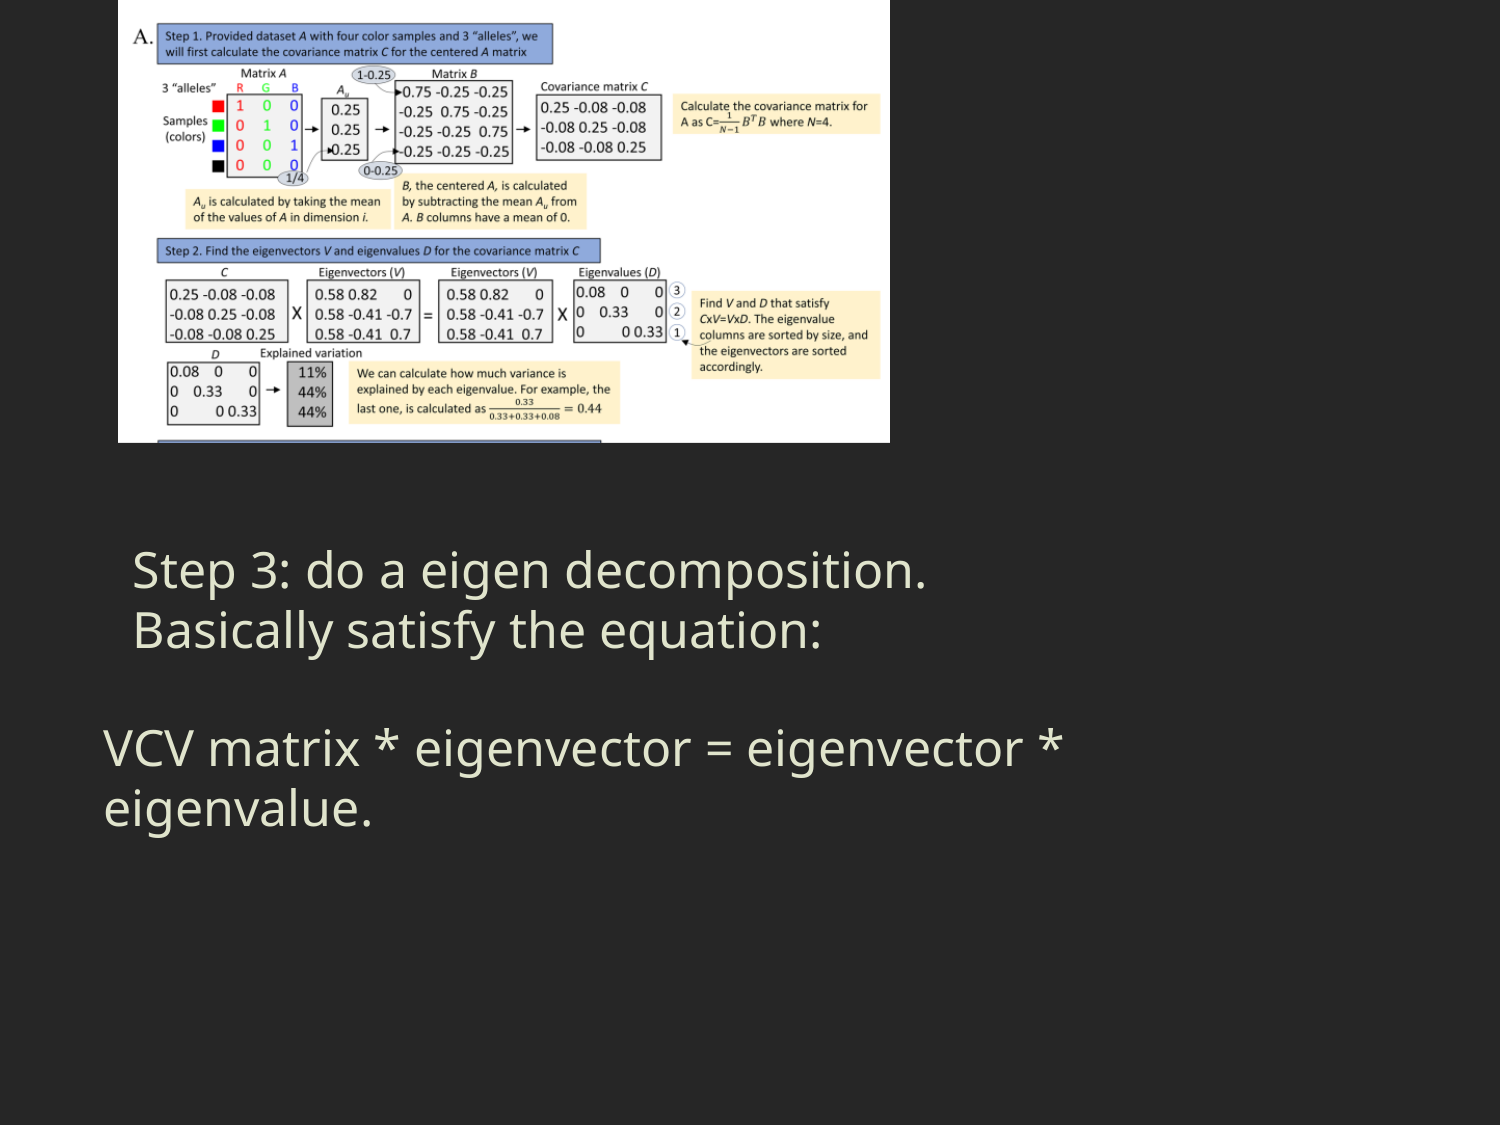

Step 3: do a eigen decomposition.
Basically satisfy the equation:
VCV matrix * eigenvector = eigenvector * eigenvalue.